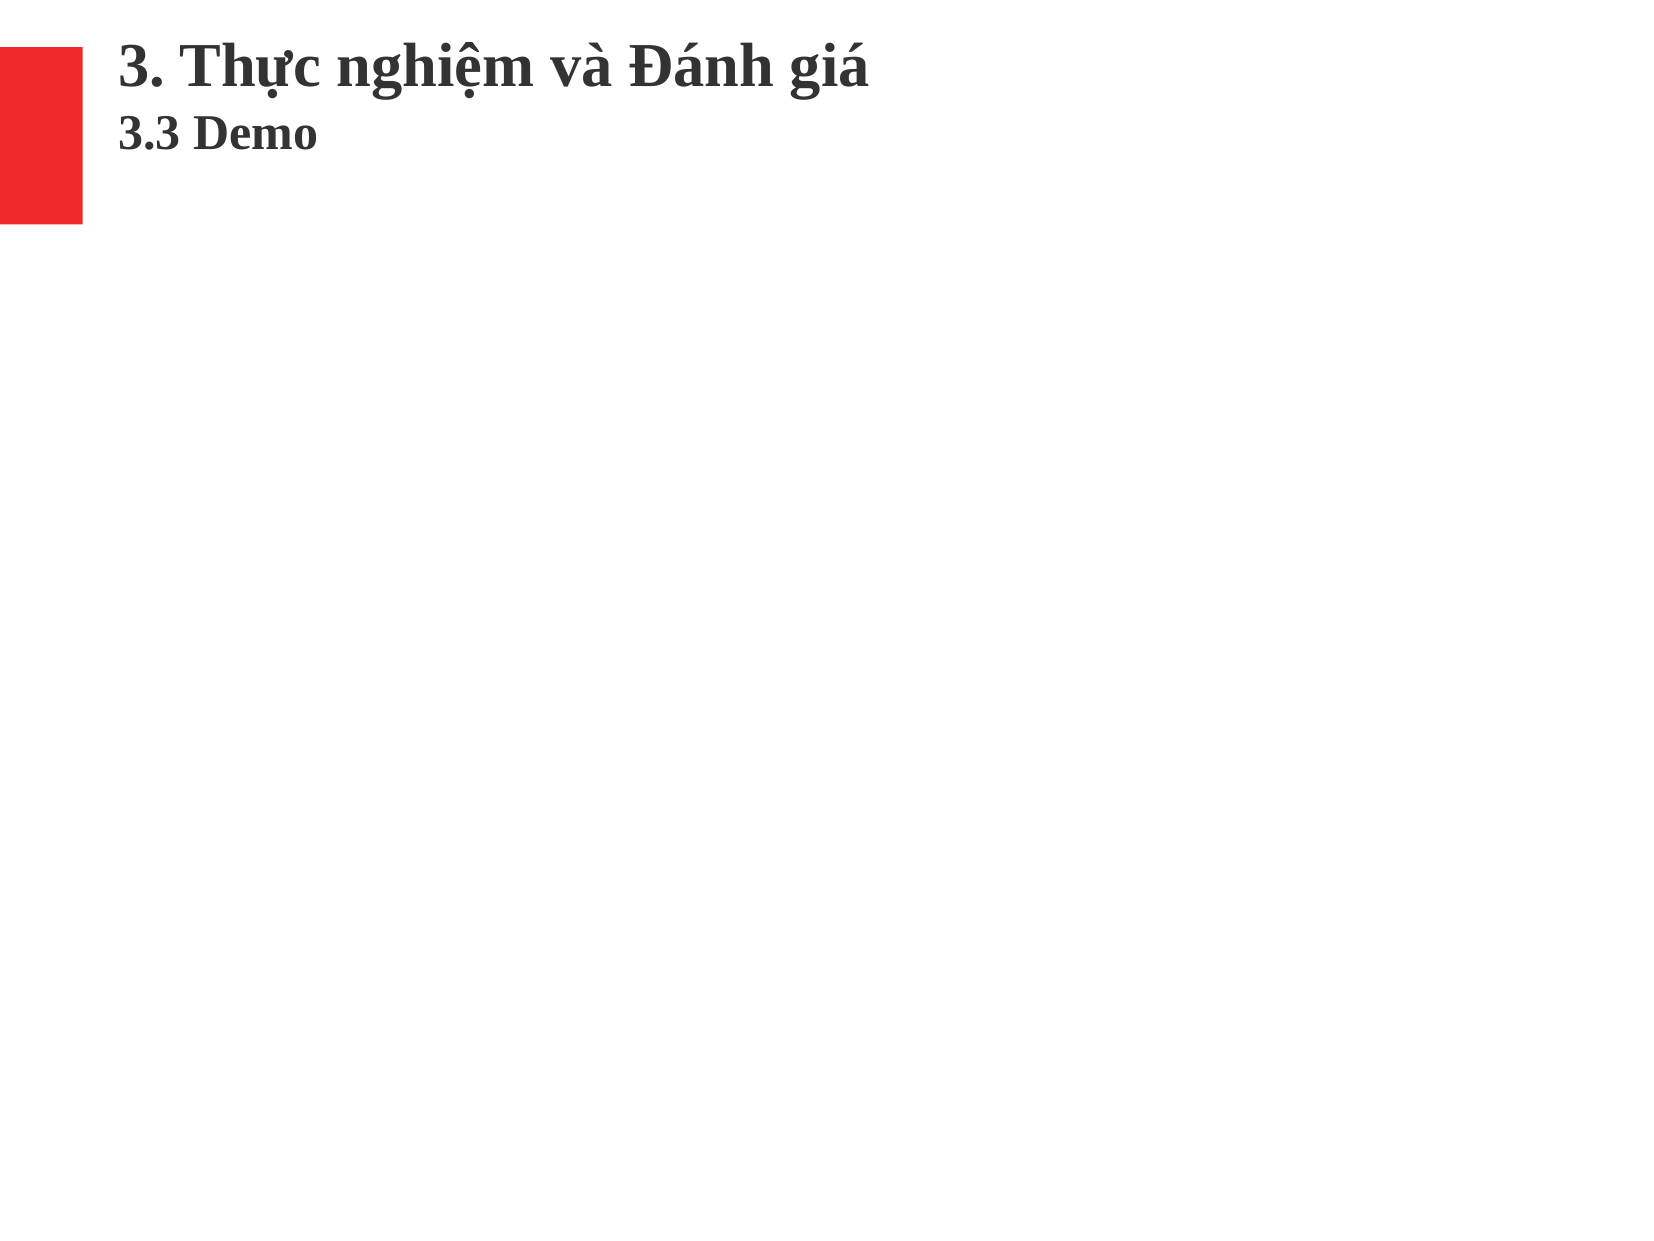

3. Thực nghiệm và Đánh giá
3.3 Demo